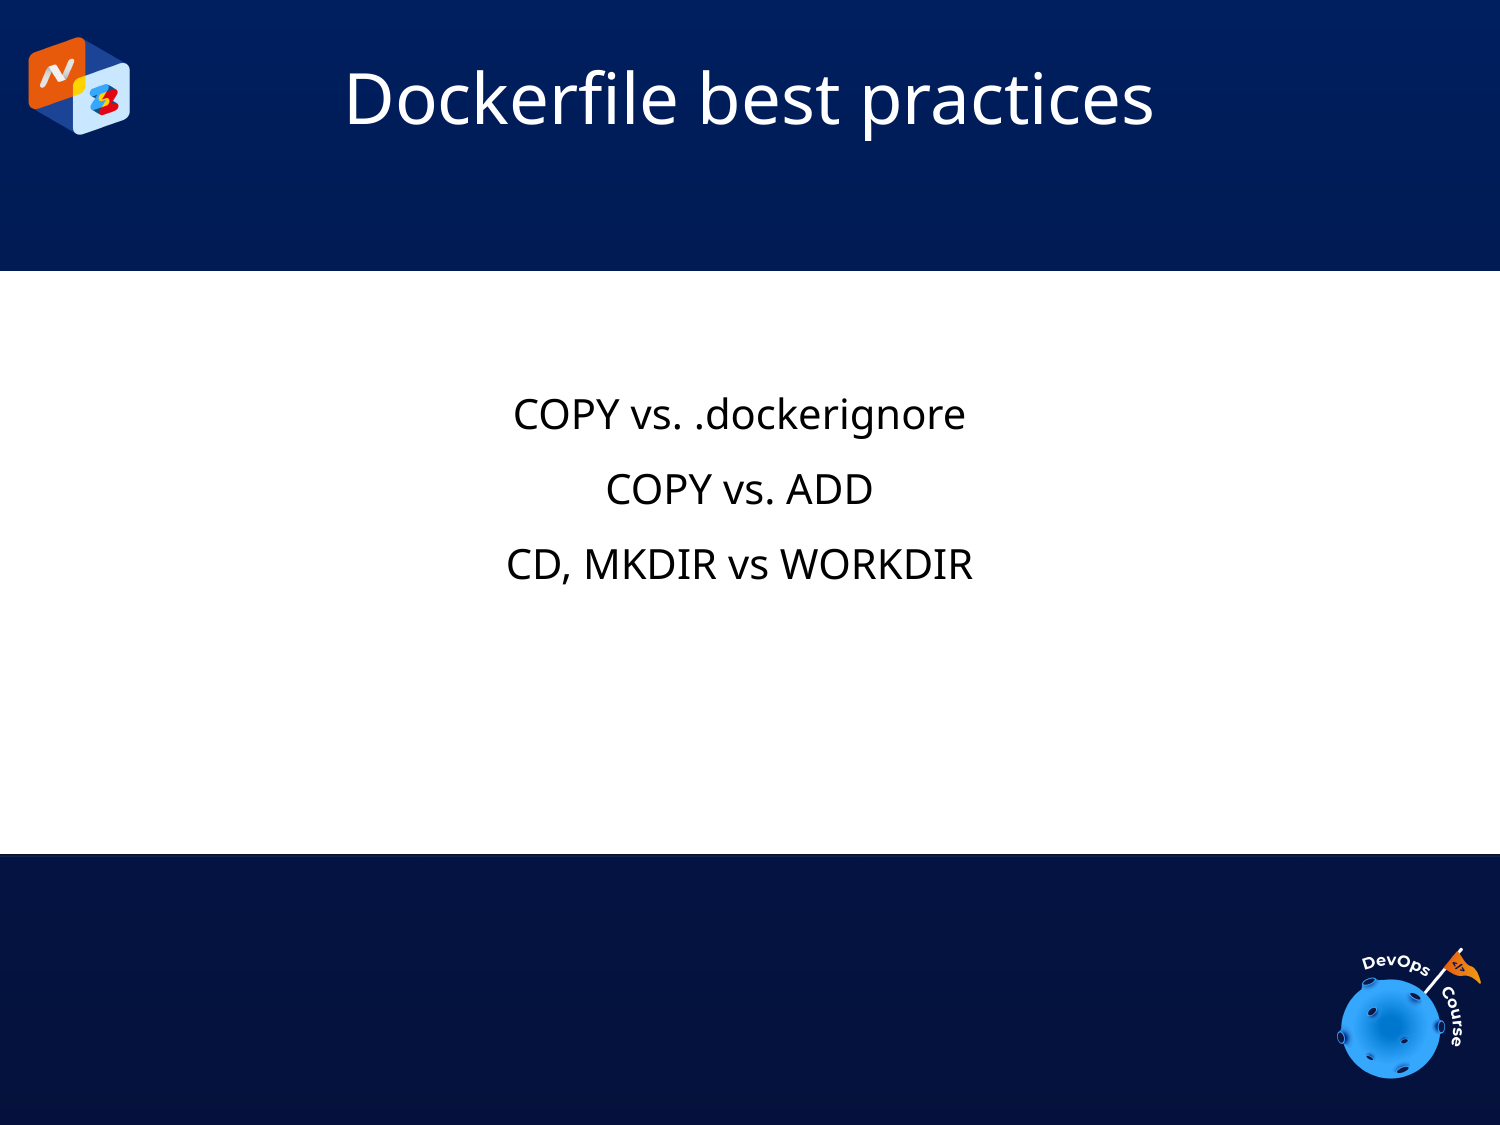

Dockerfile best practices
# COPY vs. .dockerignore
COPY vs. ADD
CD, MKDIR vs WORKDIR